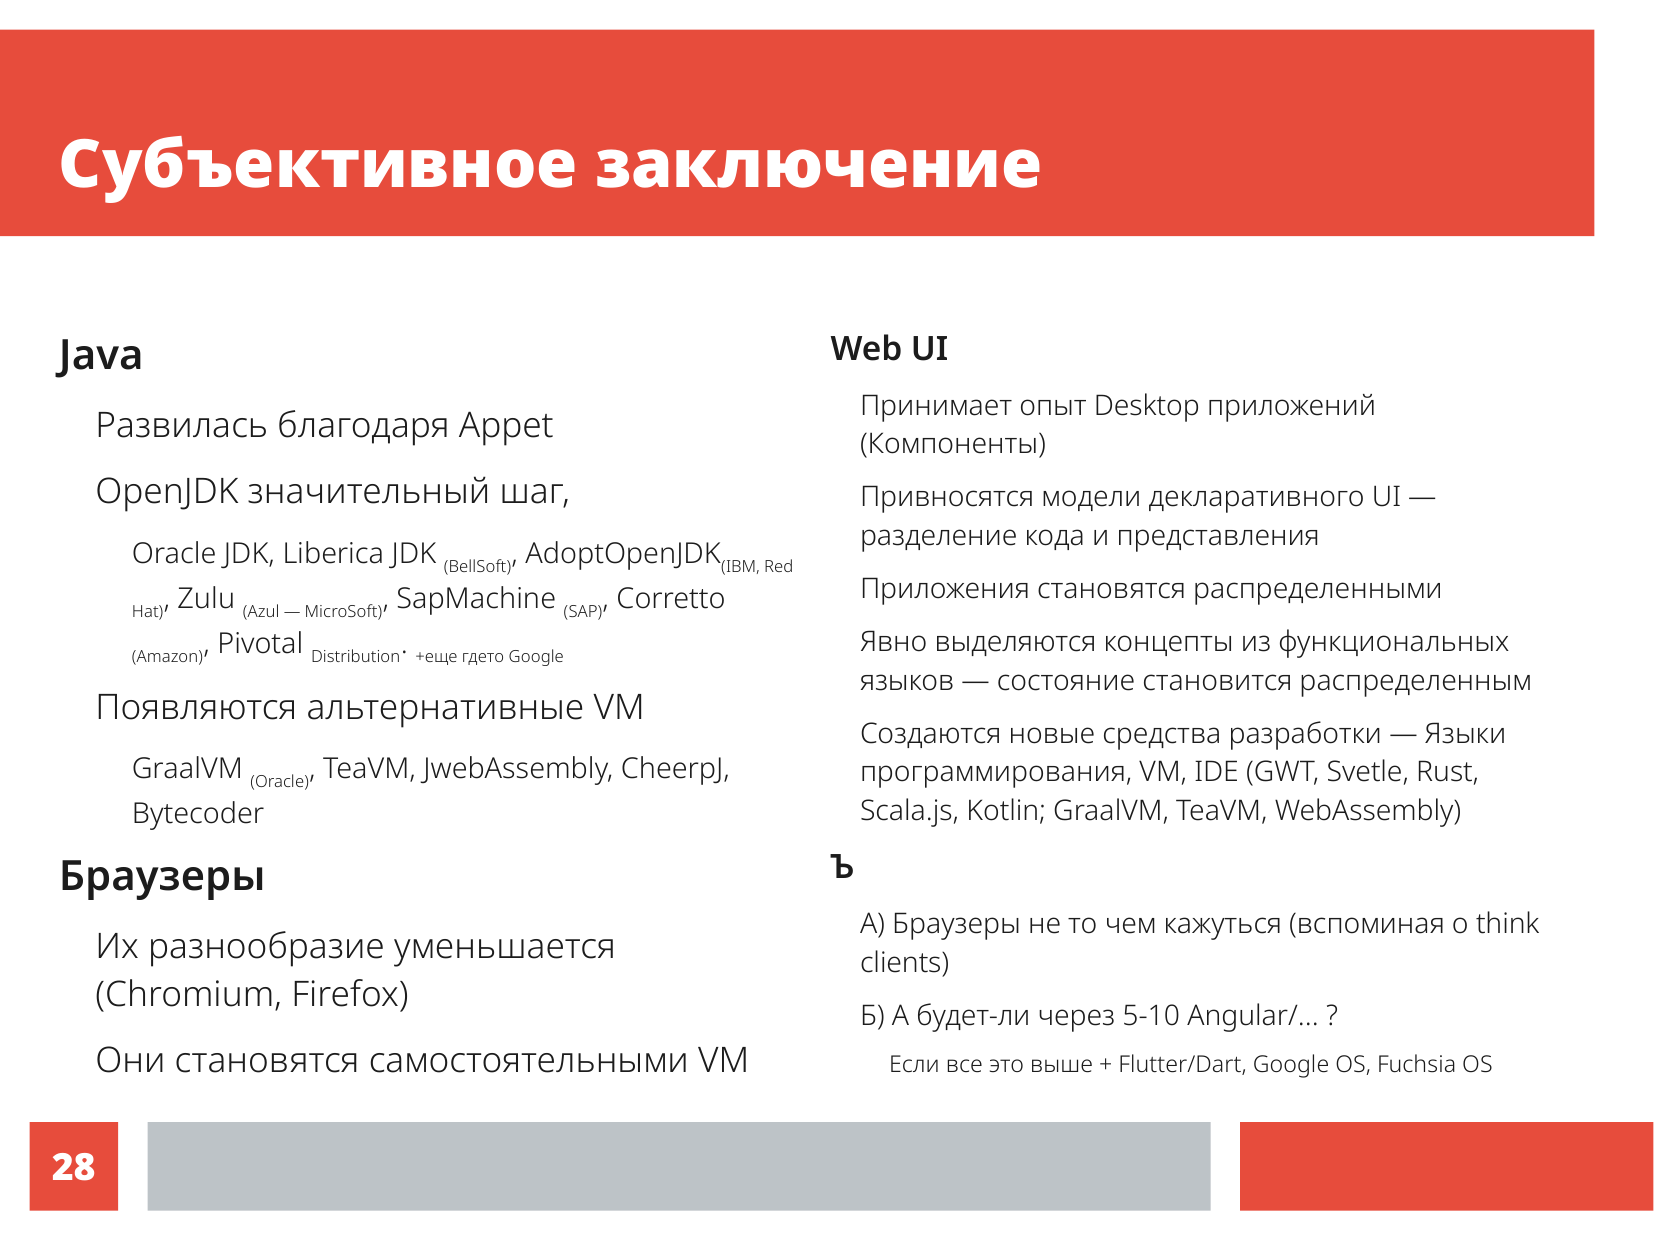

# Субъективное заключение
Java
Развилась благодаря Appet
OpenJDK значительный шаг,
Oracle JDK, Liberica JDK (BellSoft), AdoptOpenJDK(IBM, Red Hat), Zulu (Azul — MicroSoft), SapMachine (SAP), Corretto (Amazon), Pivotal Distribution. +еще гдето Google
Появляются альтернативные VM
GraalVM (Oracle), TeaVM, JwebAssembly, CheerpJ, Bytecoder
Браузеры
Их разнообразие уменьшается (Chromium, Firefox)
Они становятся самостоятельными VM
Web UI
Принимает опыт Desktop приложений (Компоненты)
Привносятся модели декларативного UI — разделение кода и представления
Приложения становятся распределенными
Явно выделяются концепты из функциональных языков — состояние становится распределенным
Создаются новые средства разработки — Языки программирования, VM, IDE (GWT, Svetle, Rust, Scala.js, Kotlin; GraalVM, TeaVM, WebAssembly)
Ъ
А) Браузеры не то чем кажуться (вспоминая о think clients)
Б) А будет-ли через 5-10 Angular/... ?
Если все это выше + Flutter/Dart, Google OS, Fuchsia OS
28